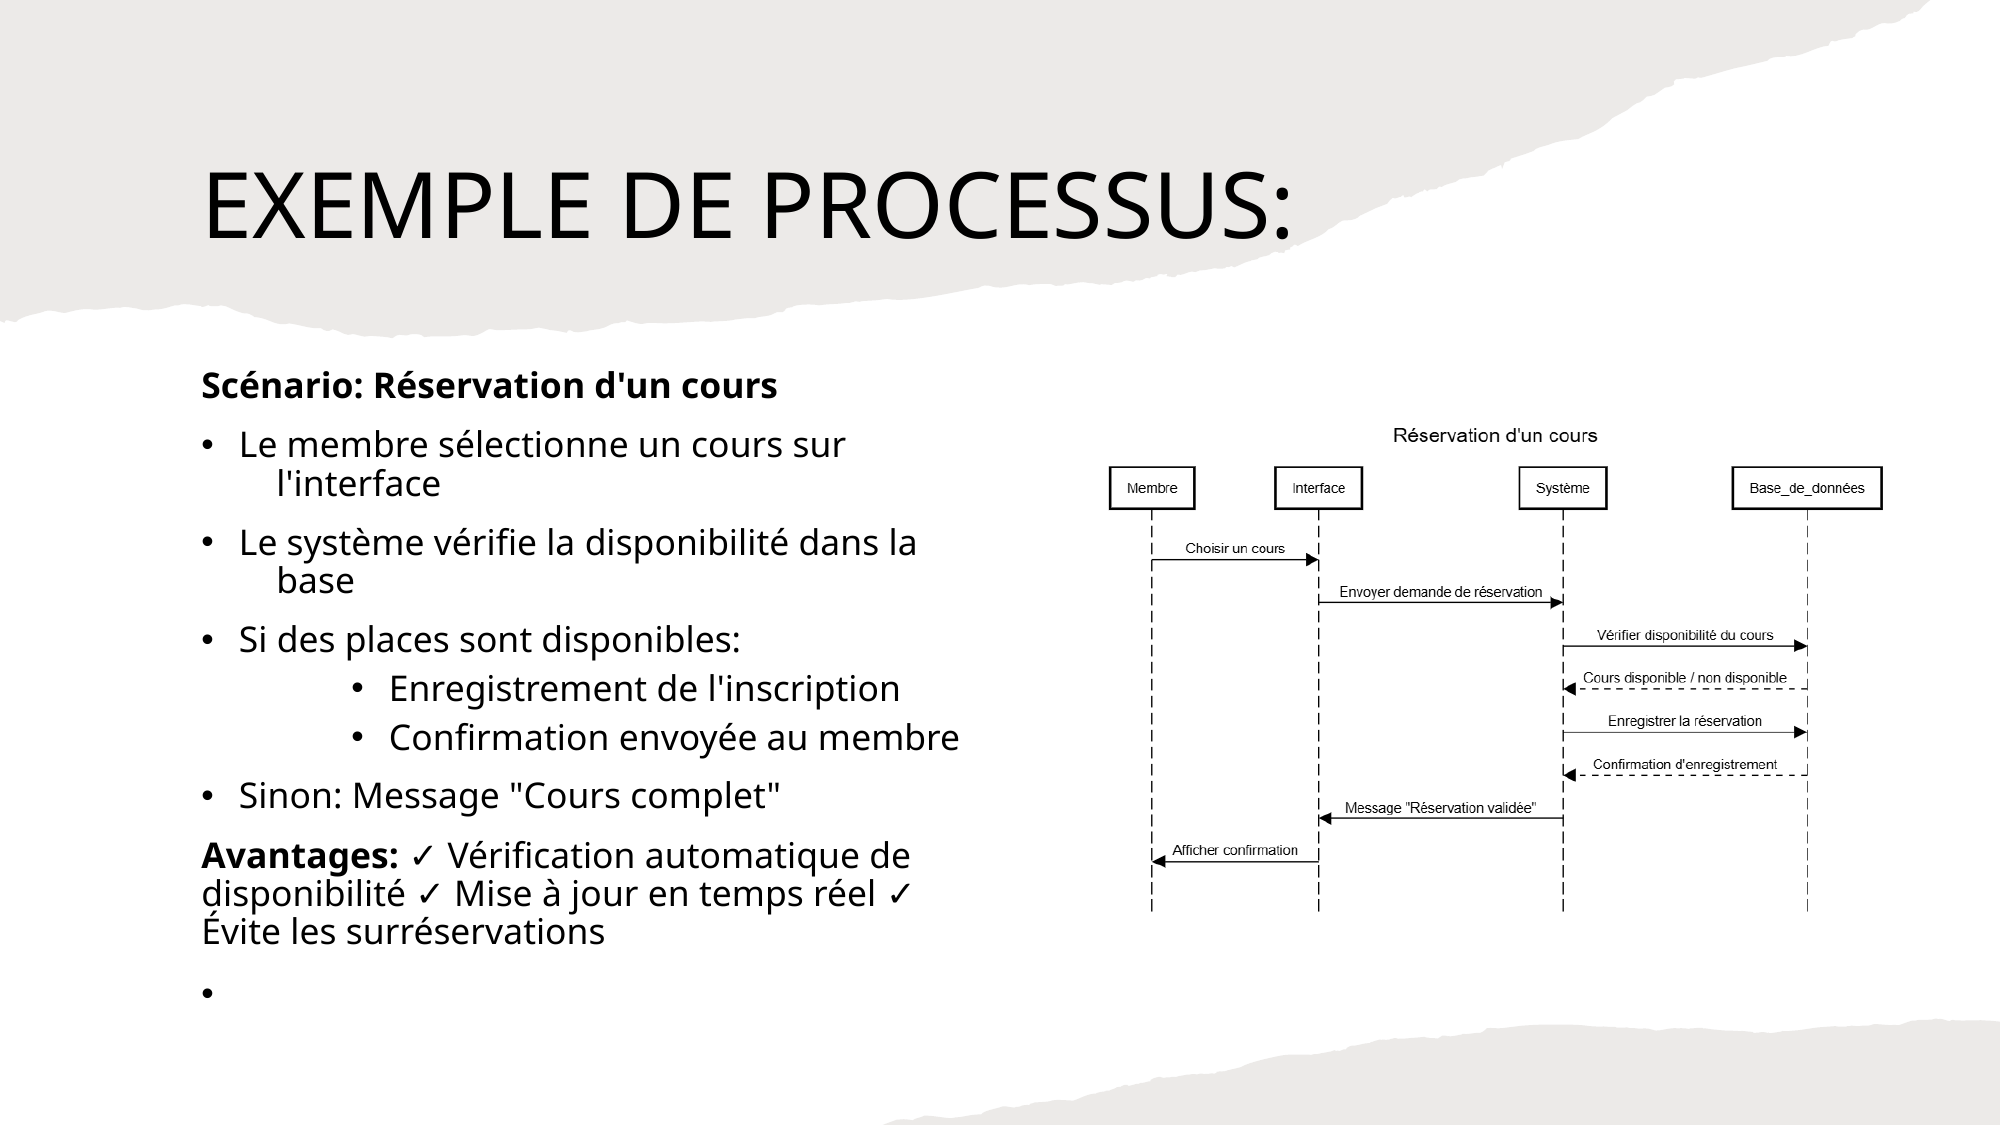

# EXEMPLE DE PROCESSUS:
Scénario: Réservation d'un cours
Le membre sélectionne un cours sur l'interface
Le système vérifie la disponibilité dans la base
Si des places sont disponibles:
Enregistrement de l'inscription
Confirmation envoyée au membre
Sinon: Message "Cours complet"
Avantages: ✓ Vérification automatique de disponibilité ✓ Mise à jour en temps réel ✓ Évite les surréservations